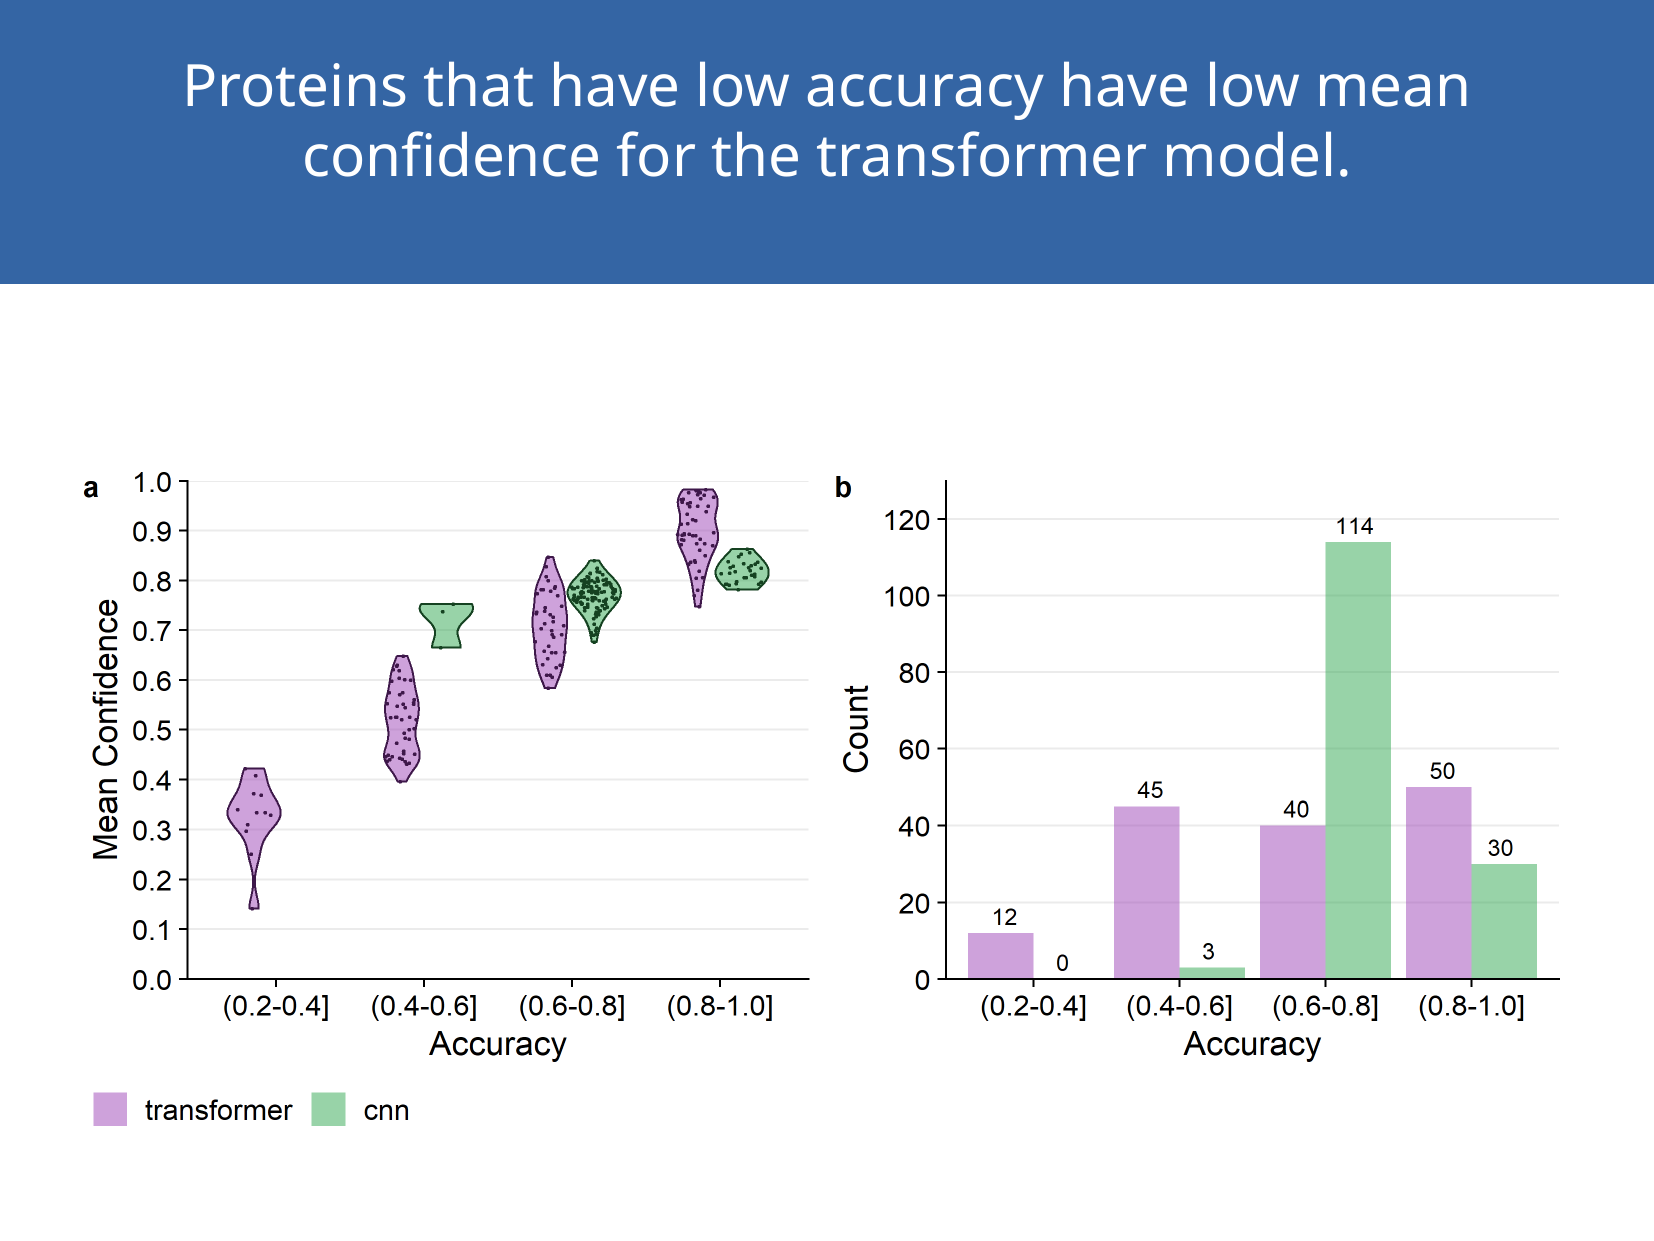

Proteins that have low accuracy have low mean
confidence for the transformer model.